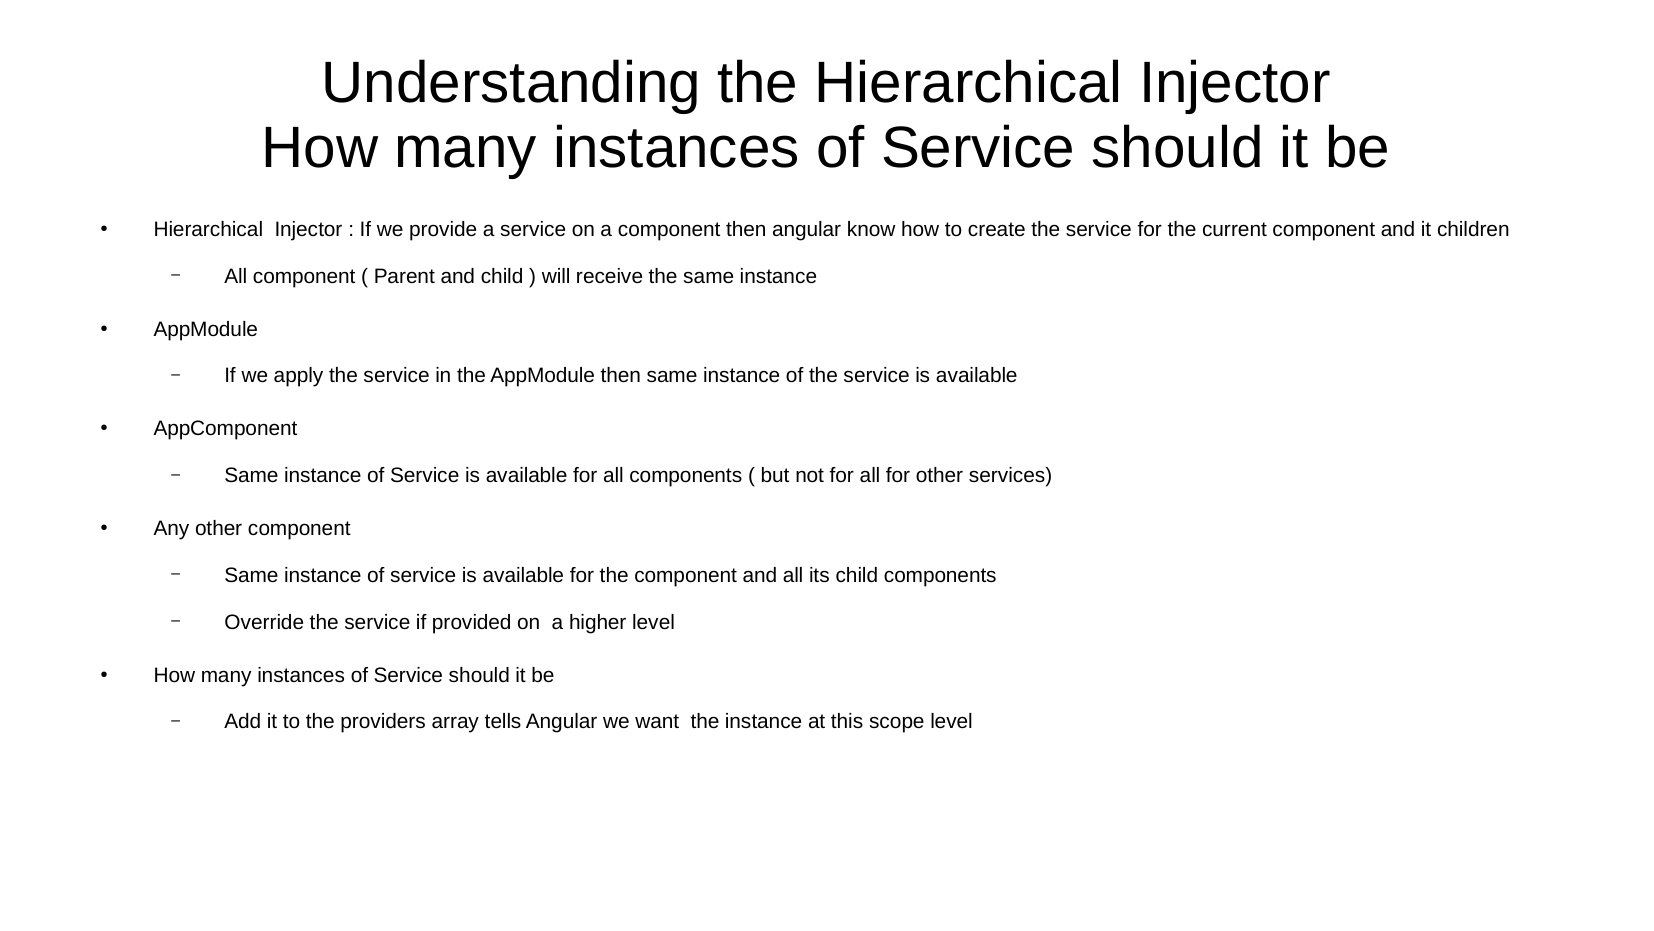

# Understanding the Hierarchical Injector How many instances of Service should it be
Hierarchical Injector : If we provide a service on a component then angular know how to create the service for the current component and it children
All component ( Parent and child ) will receive the same instance
AppModule
If we apply the service in the AppModule then same instance of the service is available
AppComponent
Same instance of Service is available for all components ( but not for all for other services)
Any other component
Same instance of service is available for the component and all its child components
Override the service if provided on a higher level
How many instances of Service should it be
Add it to the providers array tells Angular we want the instance at this scope level